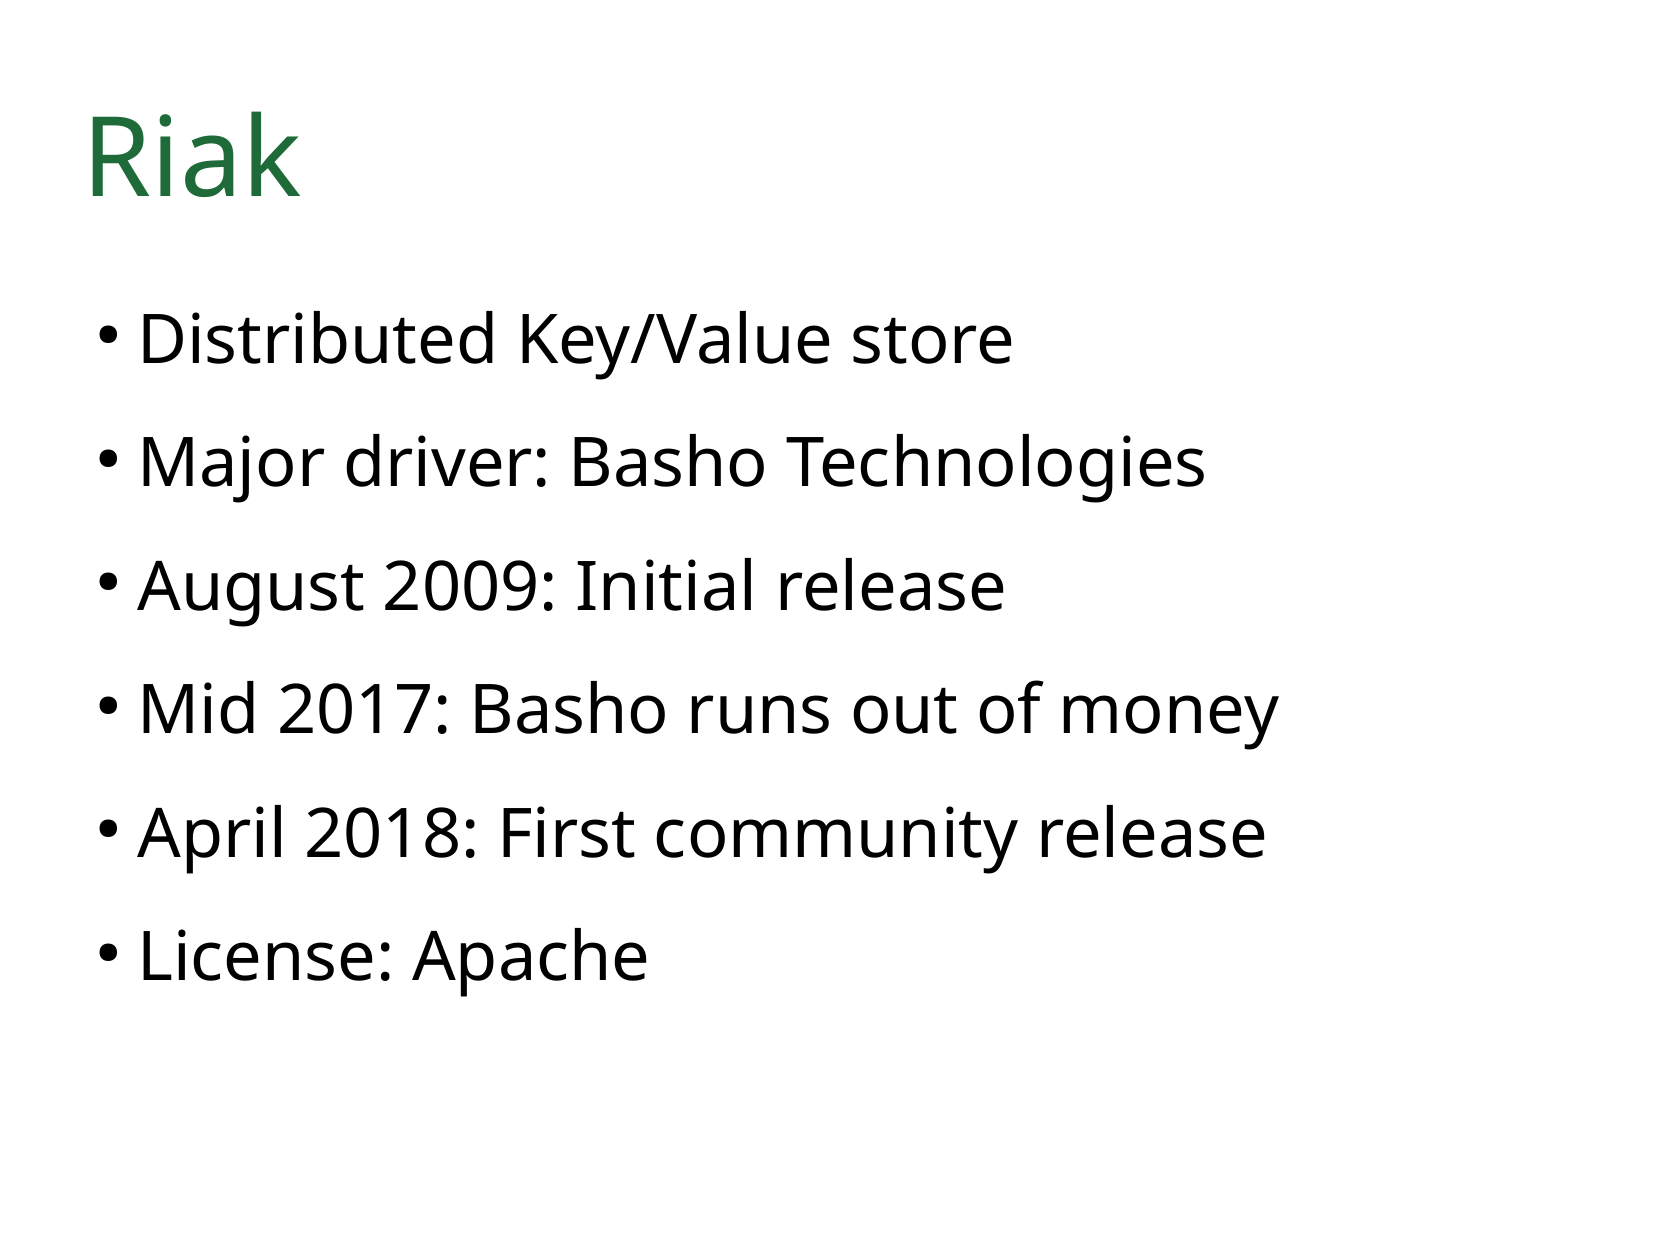

# Riak
Distributed Key/Value store
Major driver: Basho Technologies
August 2009: Initial release
Mid 2017: Basho runs out of money
April 2018: First community release
License: Apache